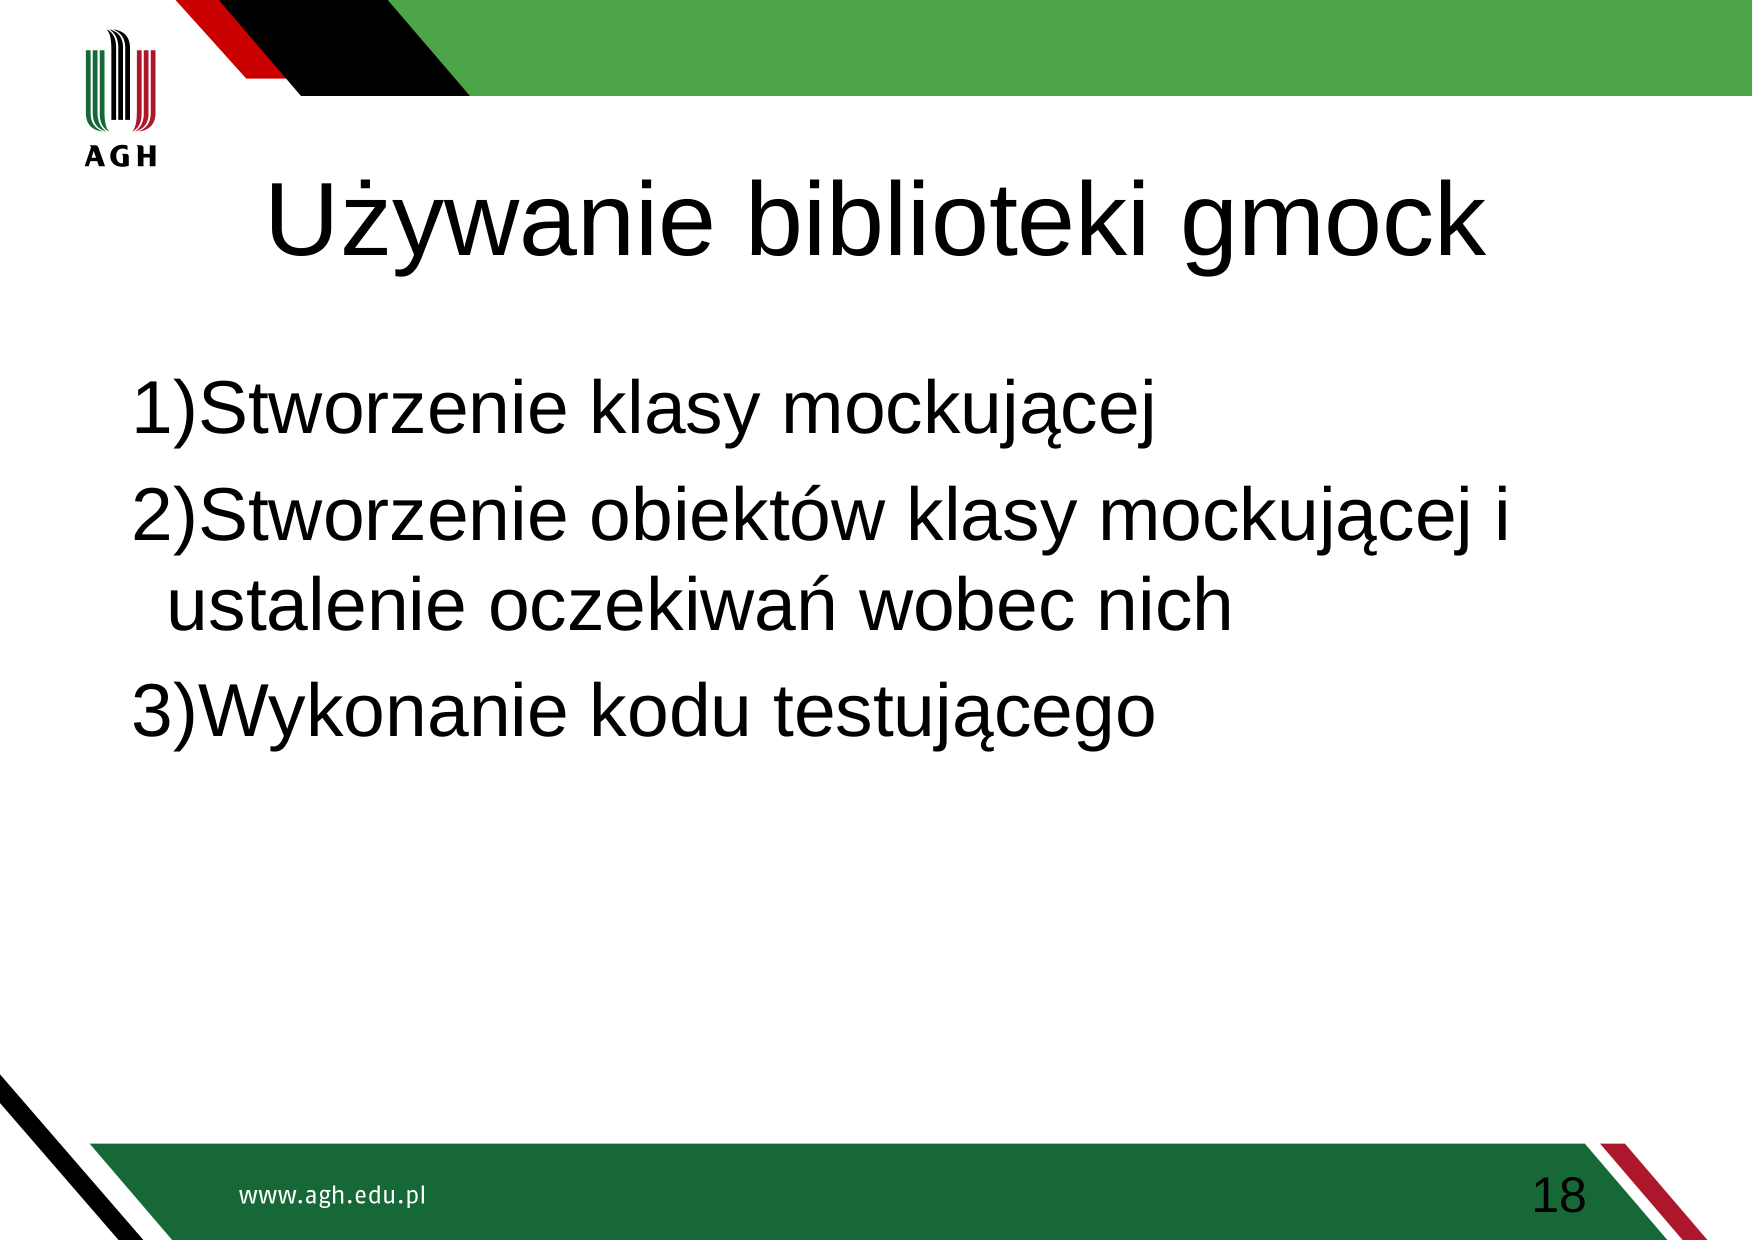

# Używanie biblioteki gmock
Stworzenie klasy mockującej
Stworzenie obiektów klasy mockującej i ustalenie oczekiwań wobec nich
Wykonanie kodu testującego